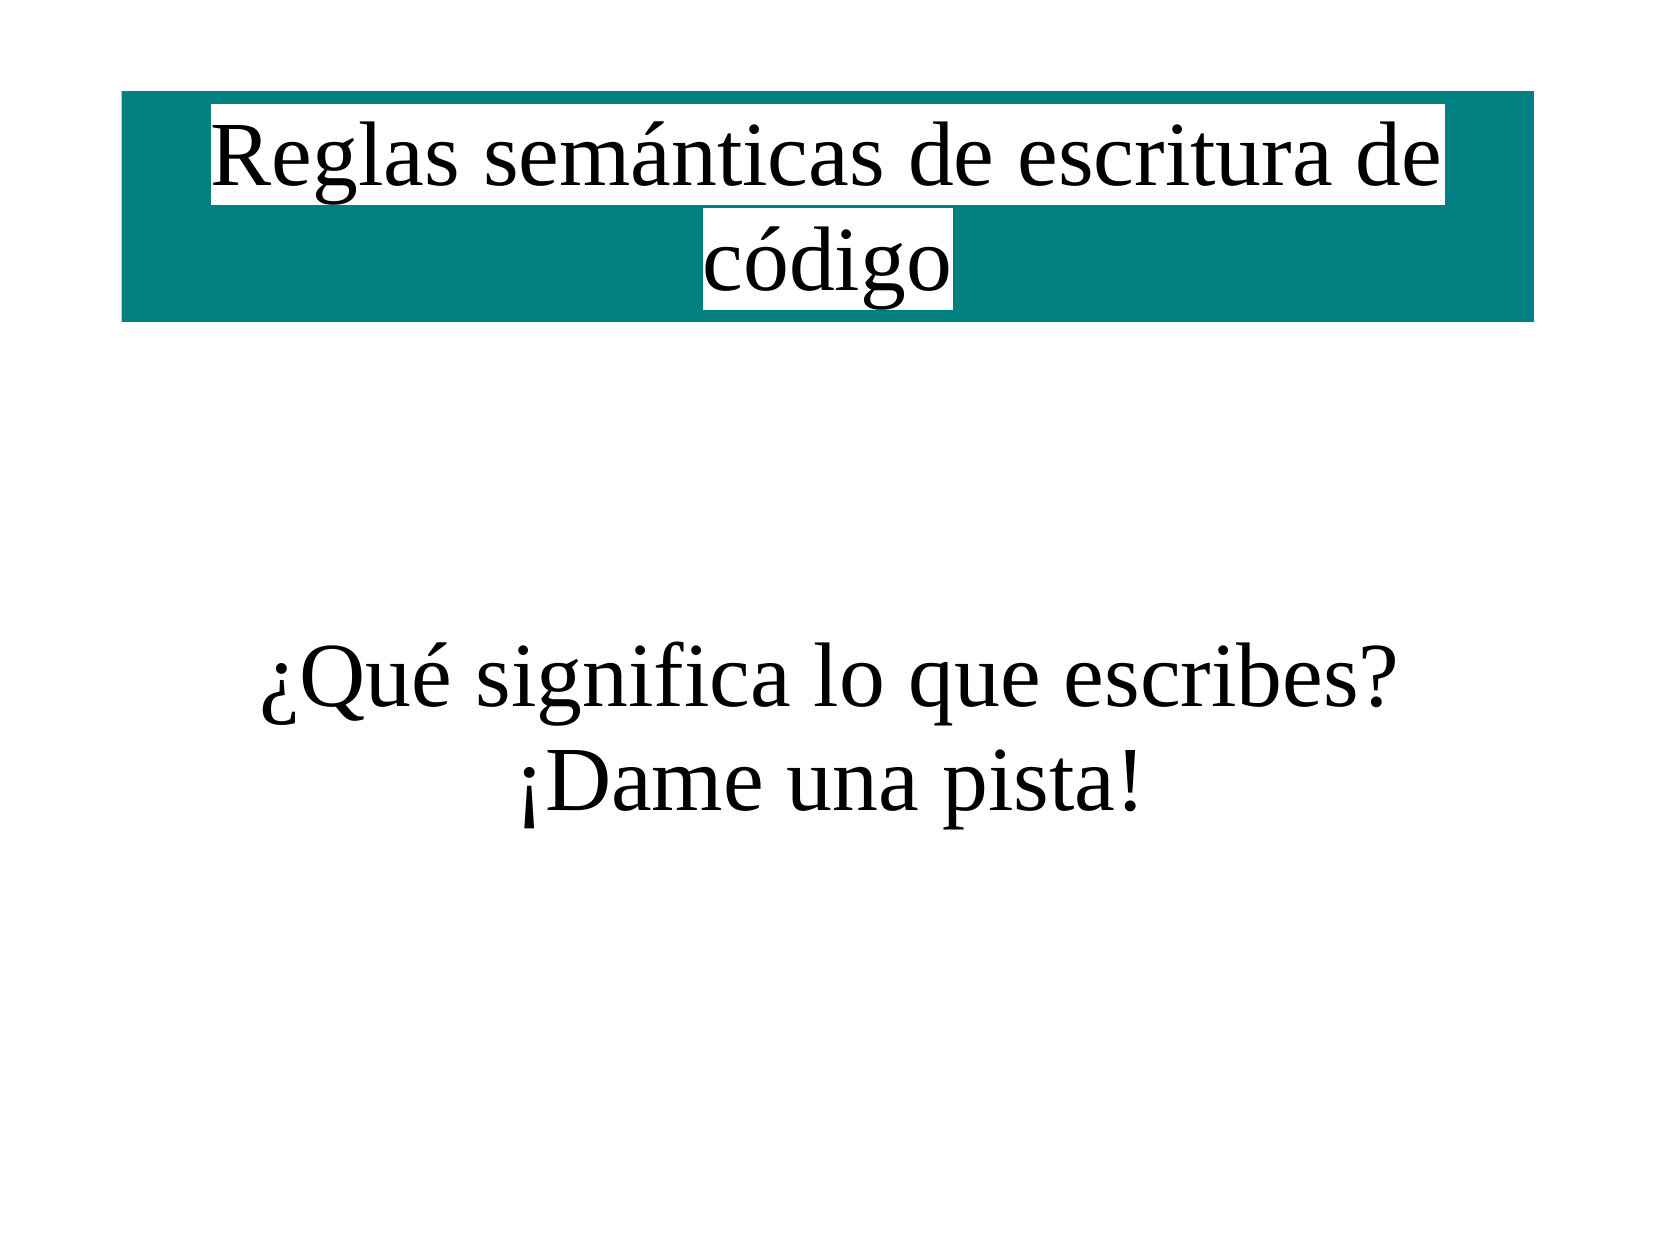

# Reglas semánticas de escritura de código
¿Qué significa lo que escribes?
¡Dame una pista!